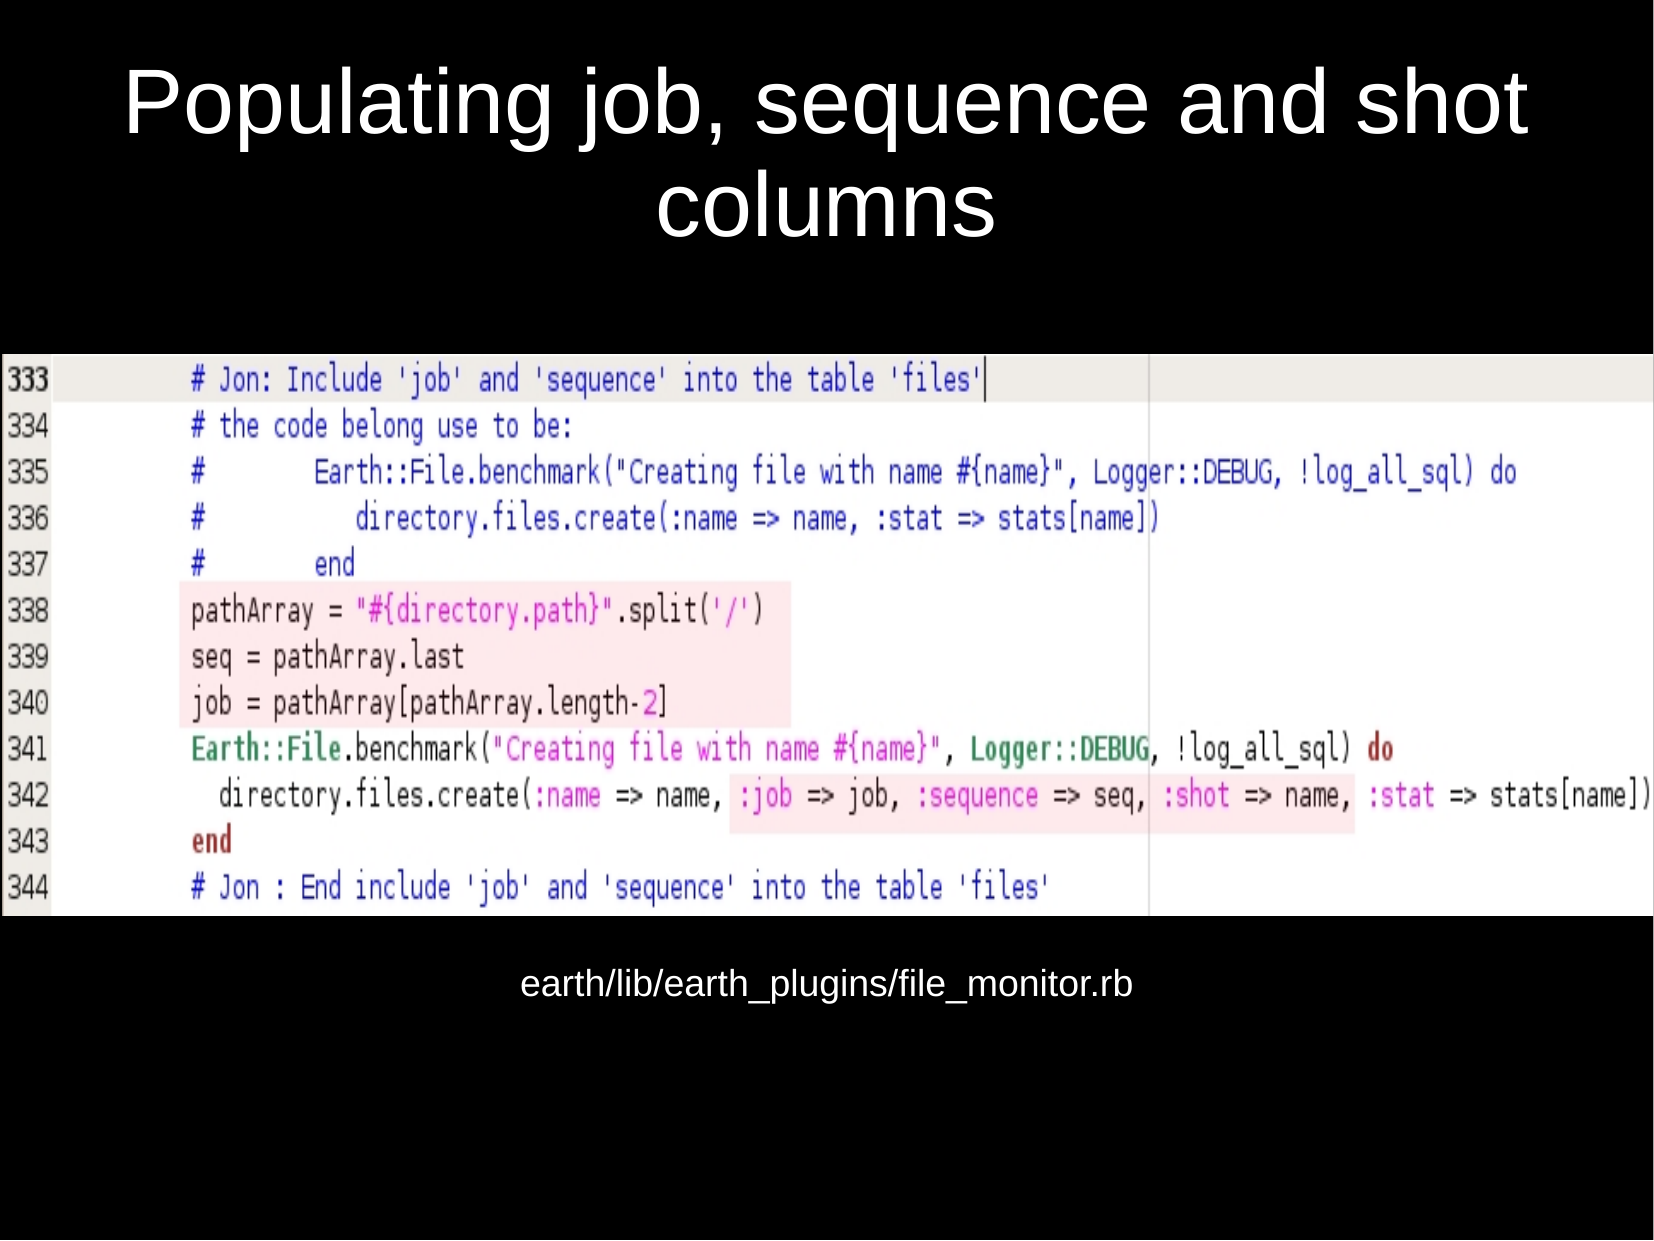

# Populating job, sequence and shot columns
earth/lib/earth_plugins/file_monitor.rb